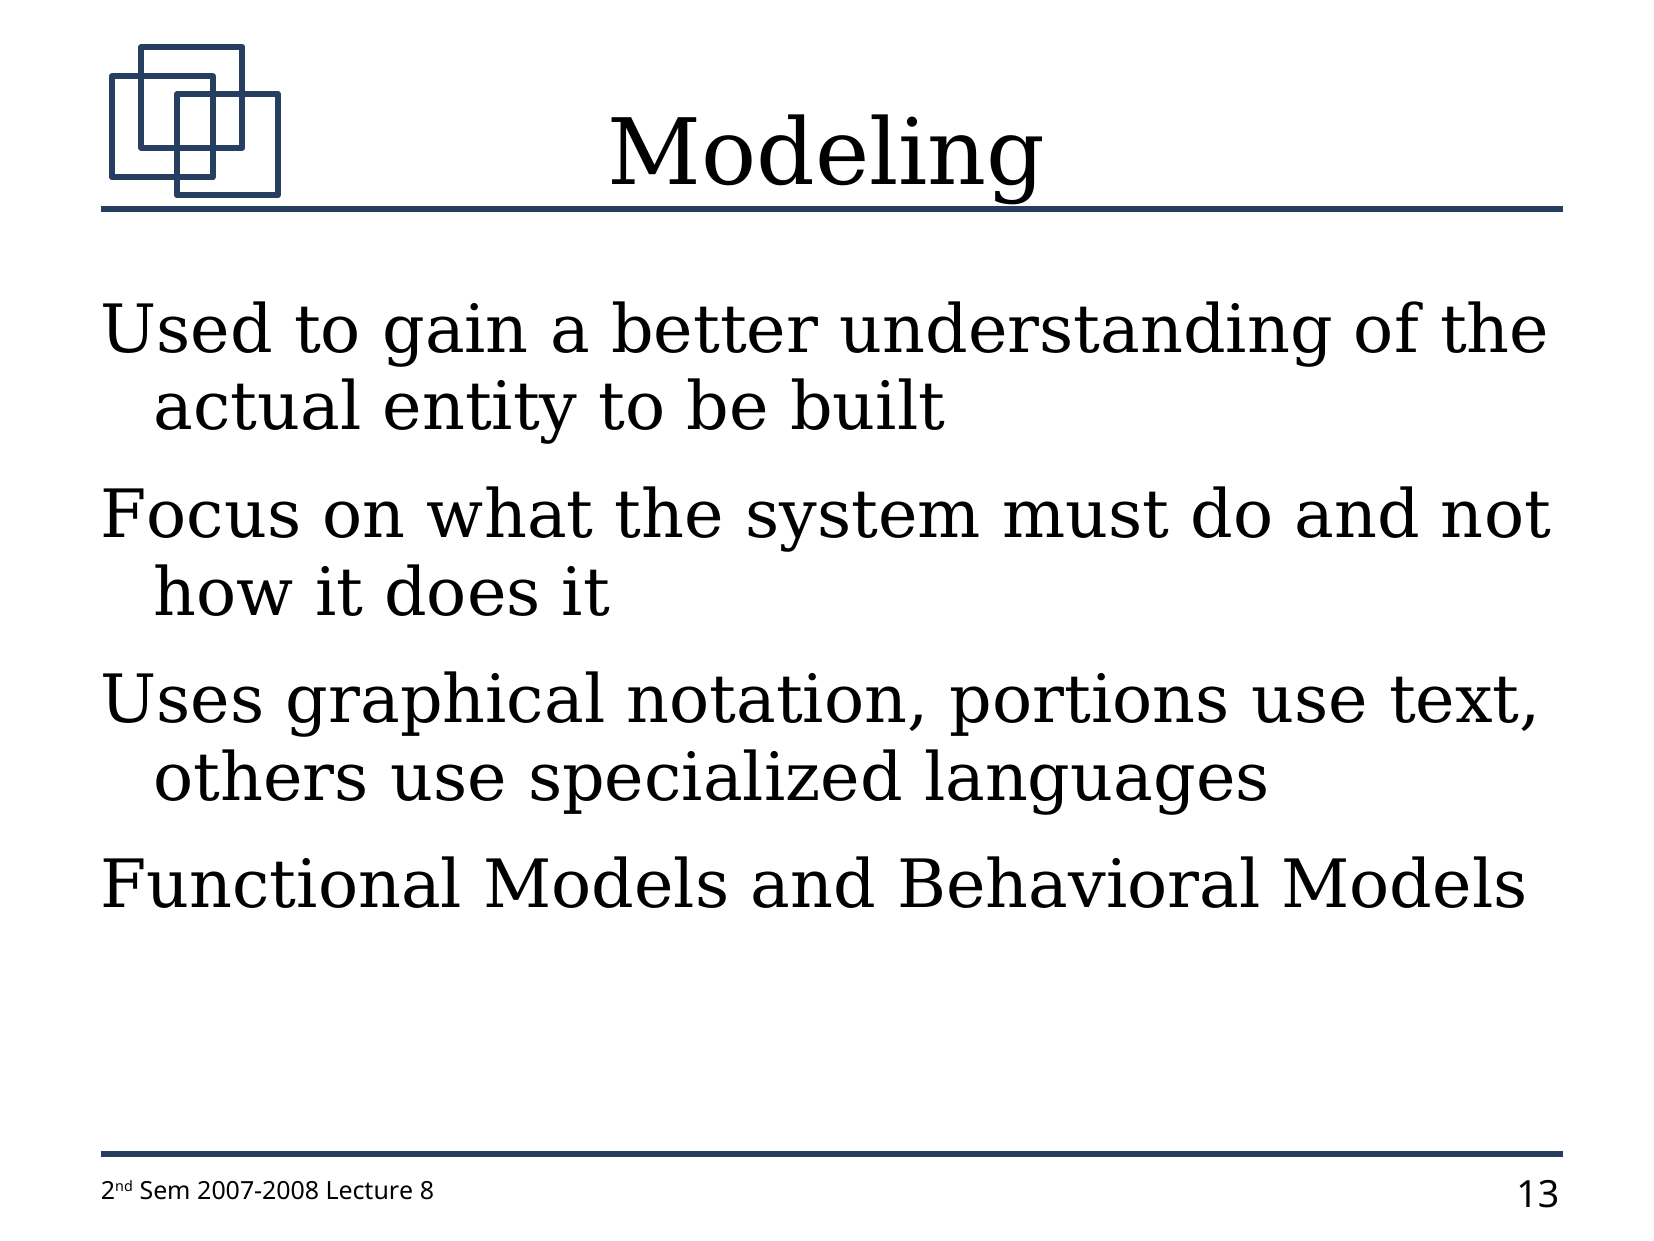

# Modeling
Used to gain a better understanding of the actual entity to be built
Focus on what the system must do and not how it does it
Uses graphical notation, portions use text, others use specialized languages
Functional Models and Behavioral Models